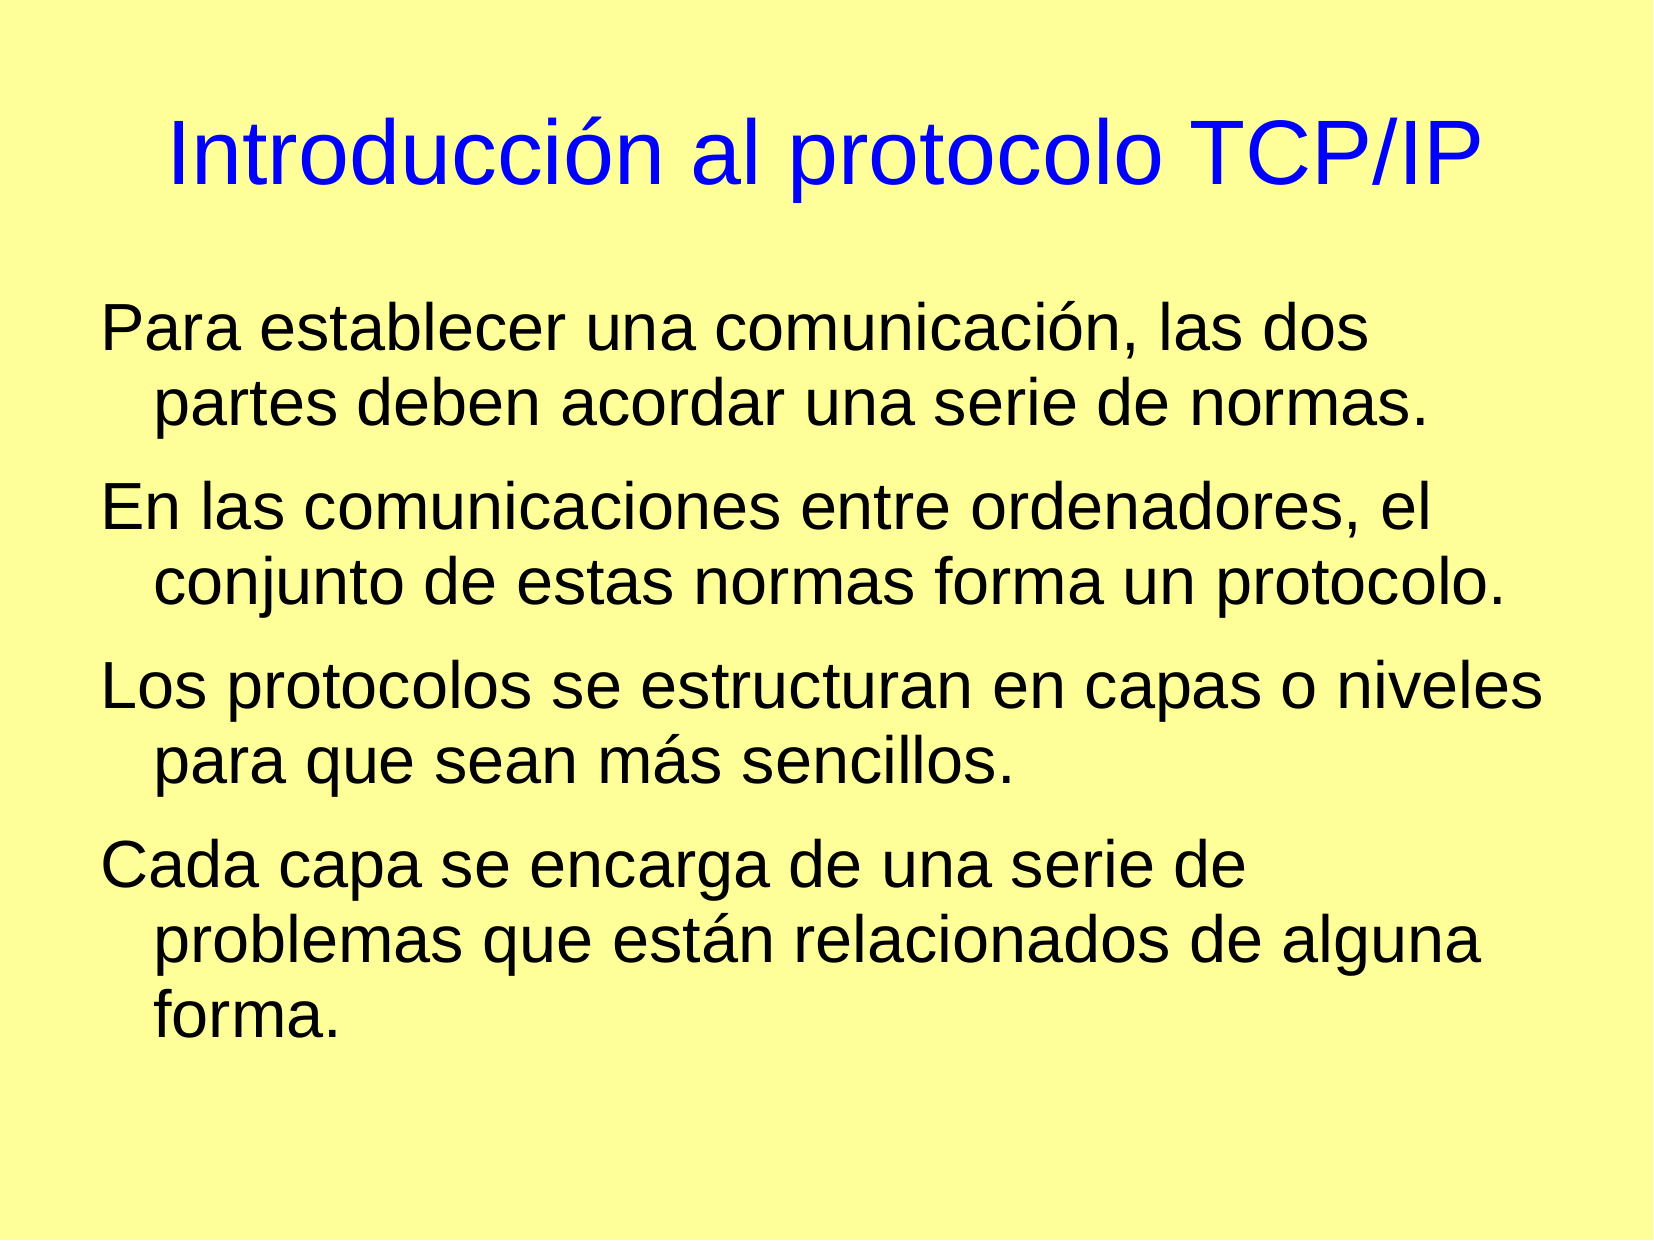

# Introducción al protocolo TCP/IP
Para establecer una comunicación, las dos partes deben acordar una serie de normas.
En las comunicaciones entre ordenadores, el conjunto de estas normas forma un protocolo.
Los protocolos se estructuran en capas o niveles para que sean más sencillos.
Cada capa se encarga de una serie de problemas que están relacionados de alguna forma.